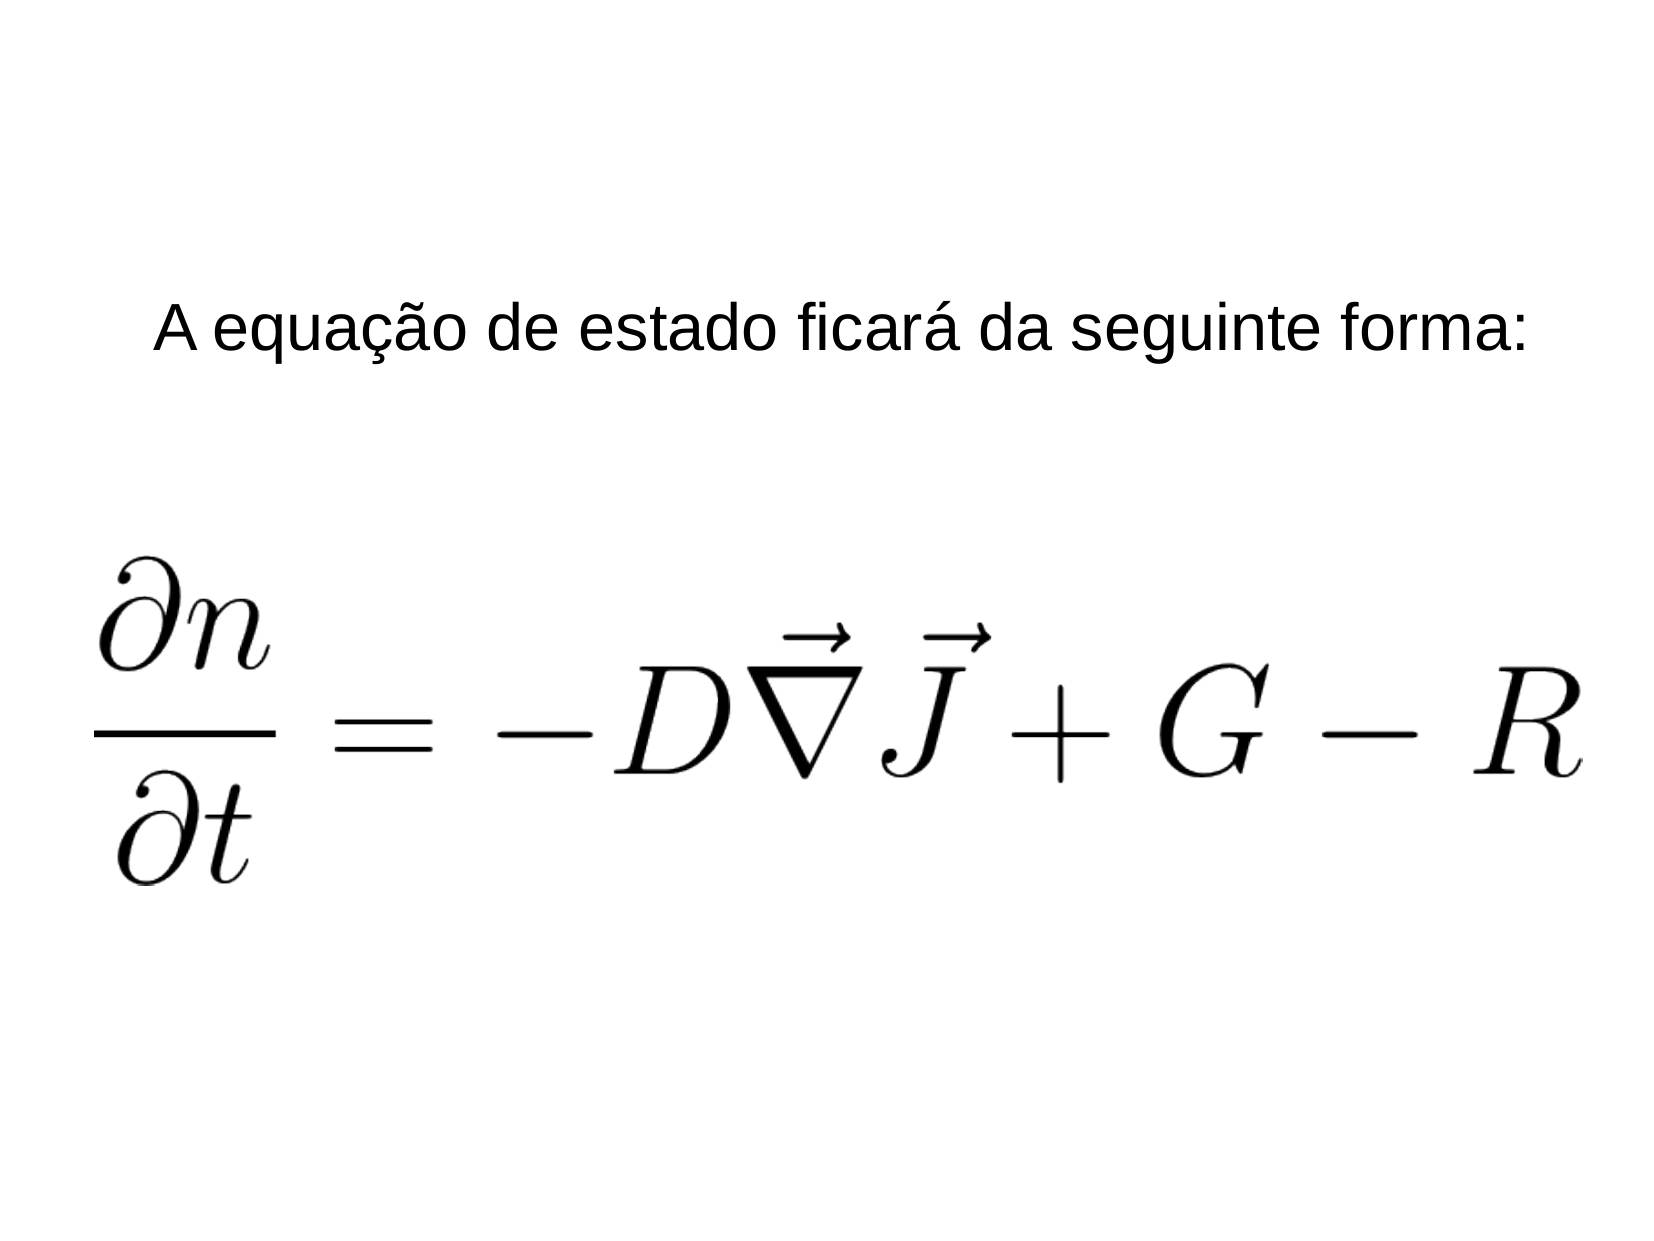

#
A equação de estado ficará da seguinte forma: